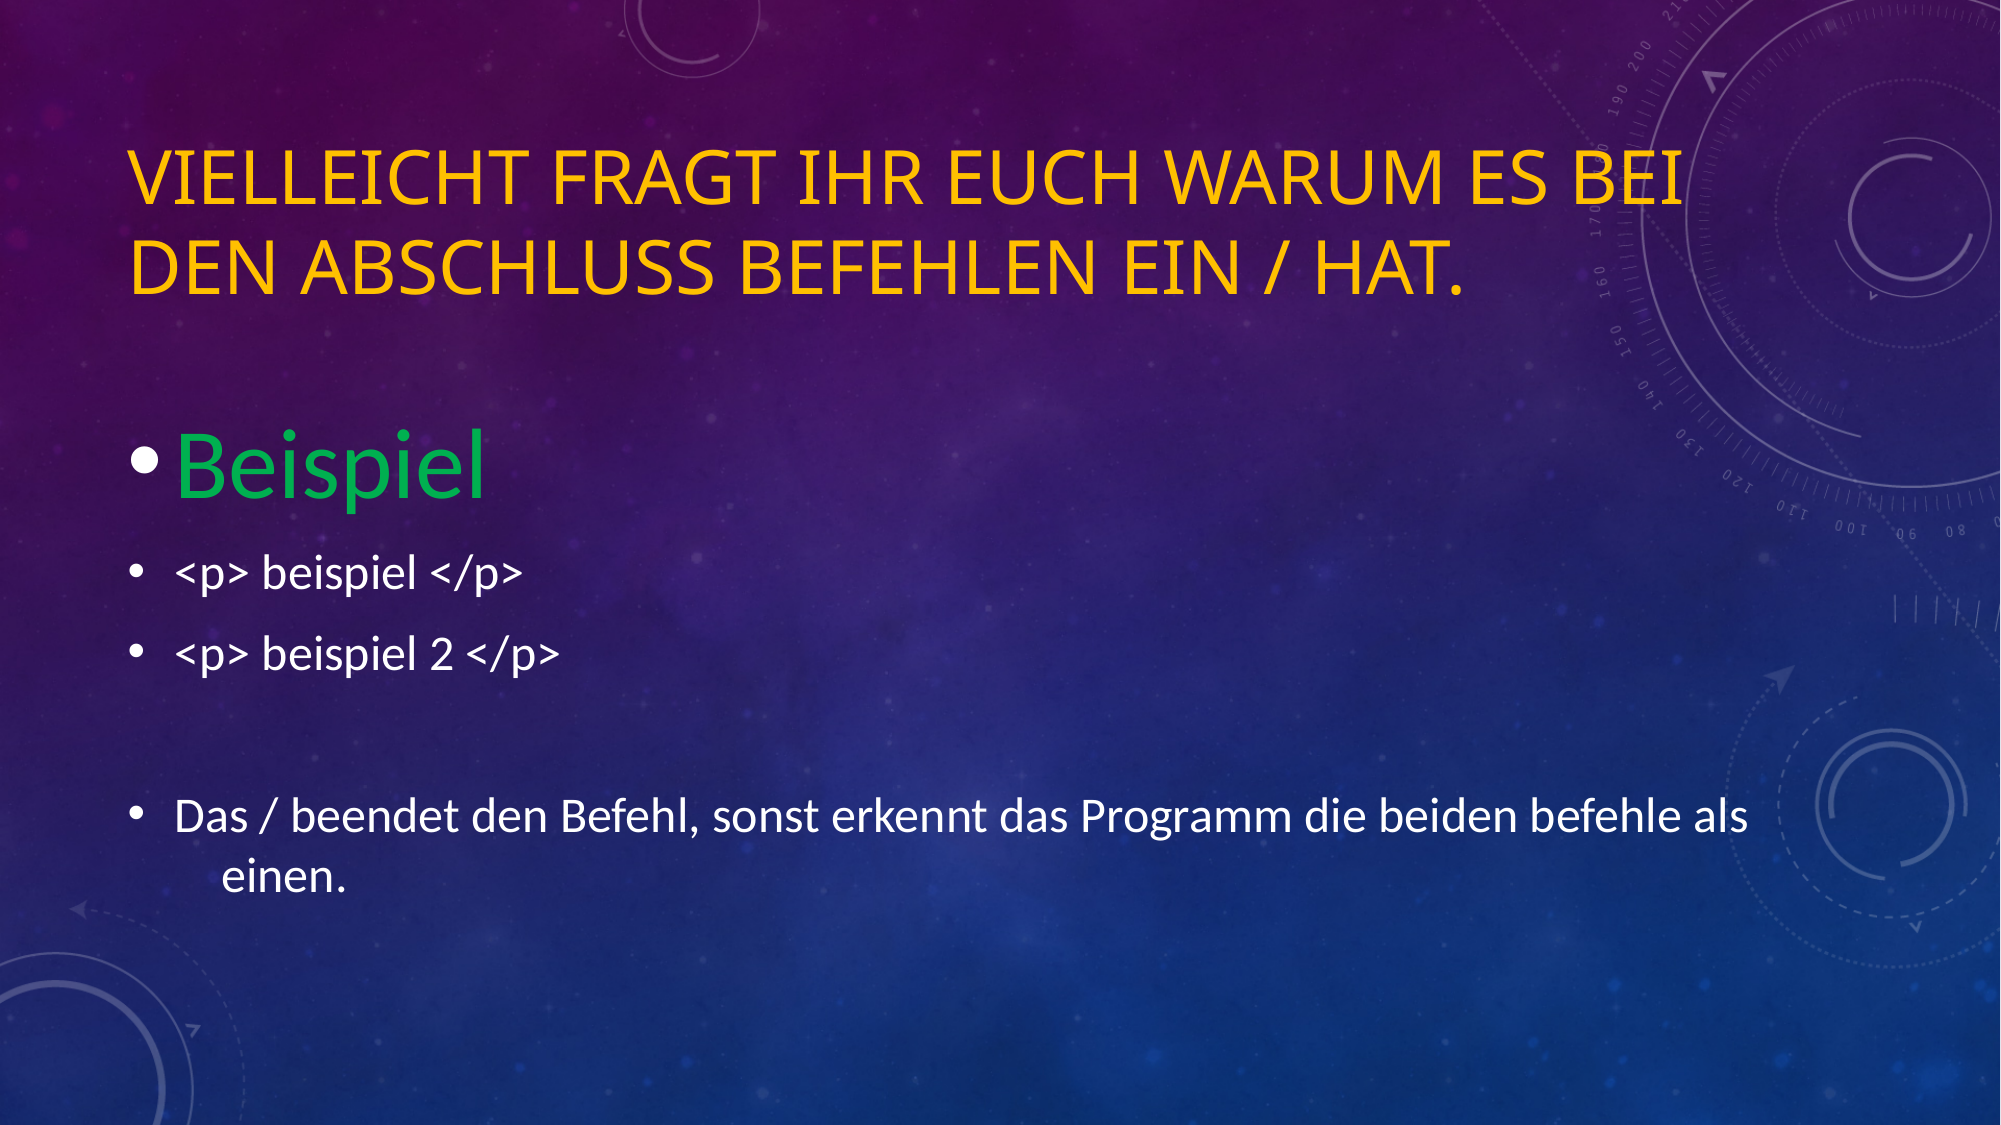

# Vielleicht fragt ihr euch warum es bei den Abschluss befehlen ein / hat.
Beispiel
<p> beispiel </p>
<p> beispiel 2 </p>
Das / beendet den Befehl, sonst erkennt das Programm die beiden befehle als einen.